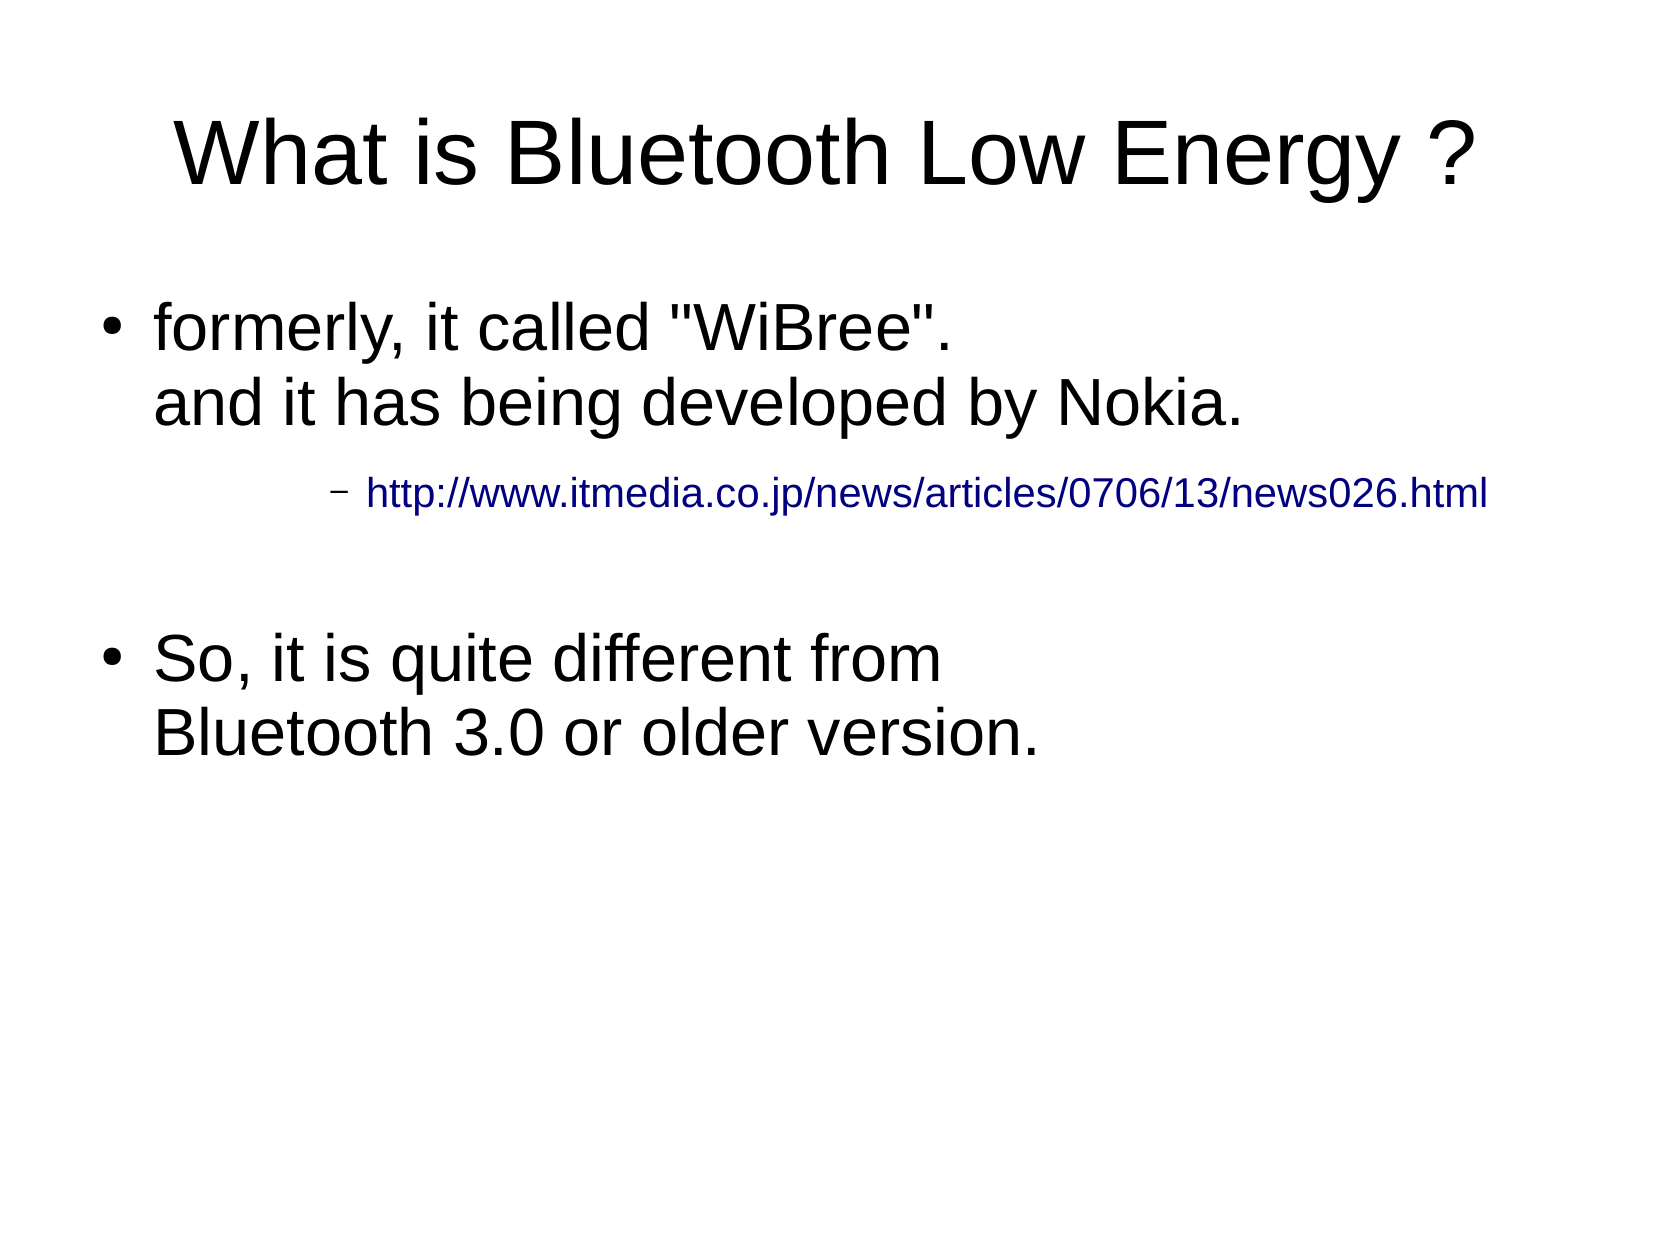

# What is Bluetooth Low Energy ?
formerly, it called "WiBree".
and it has being developed by Nokia.
http://www.itmedia.co.jp/news/articles/0706/13/news026.html
So, it is quite different from
Bluetooth 3.0 or older version.